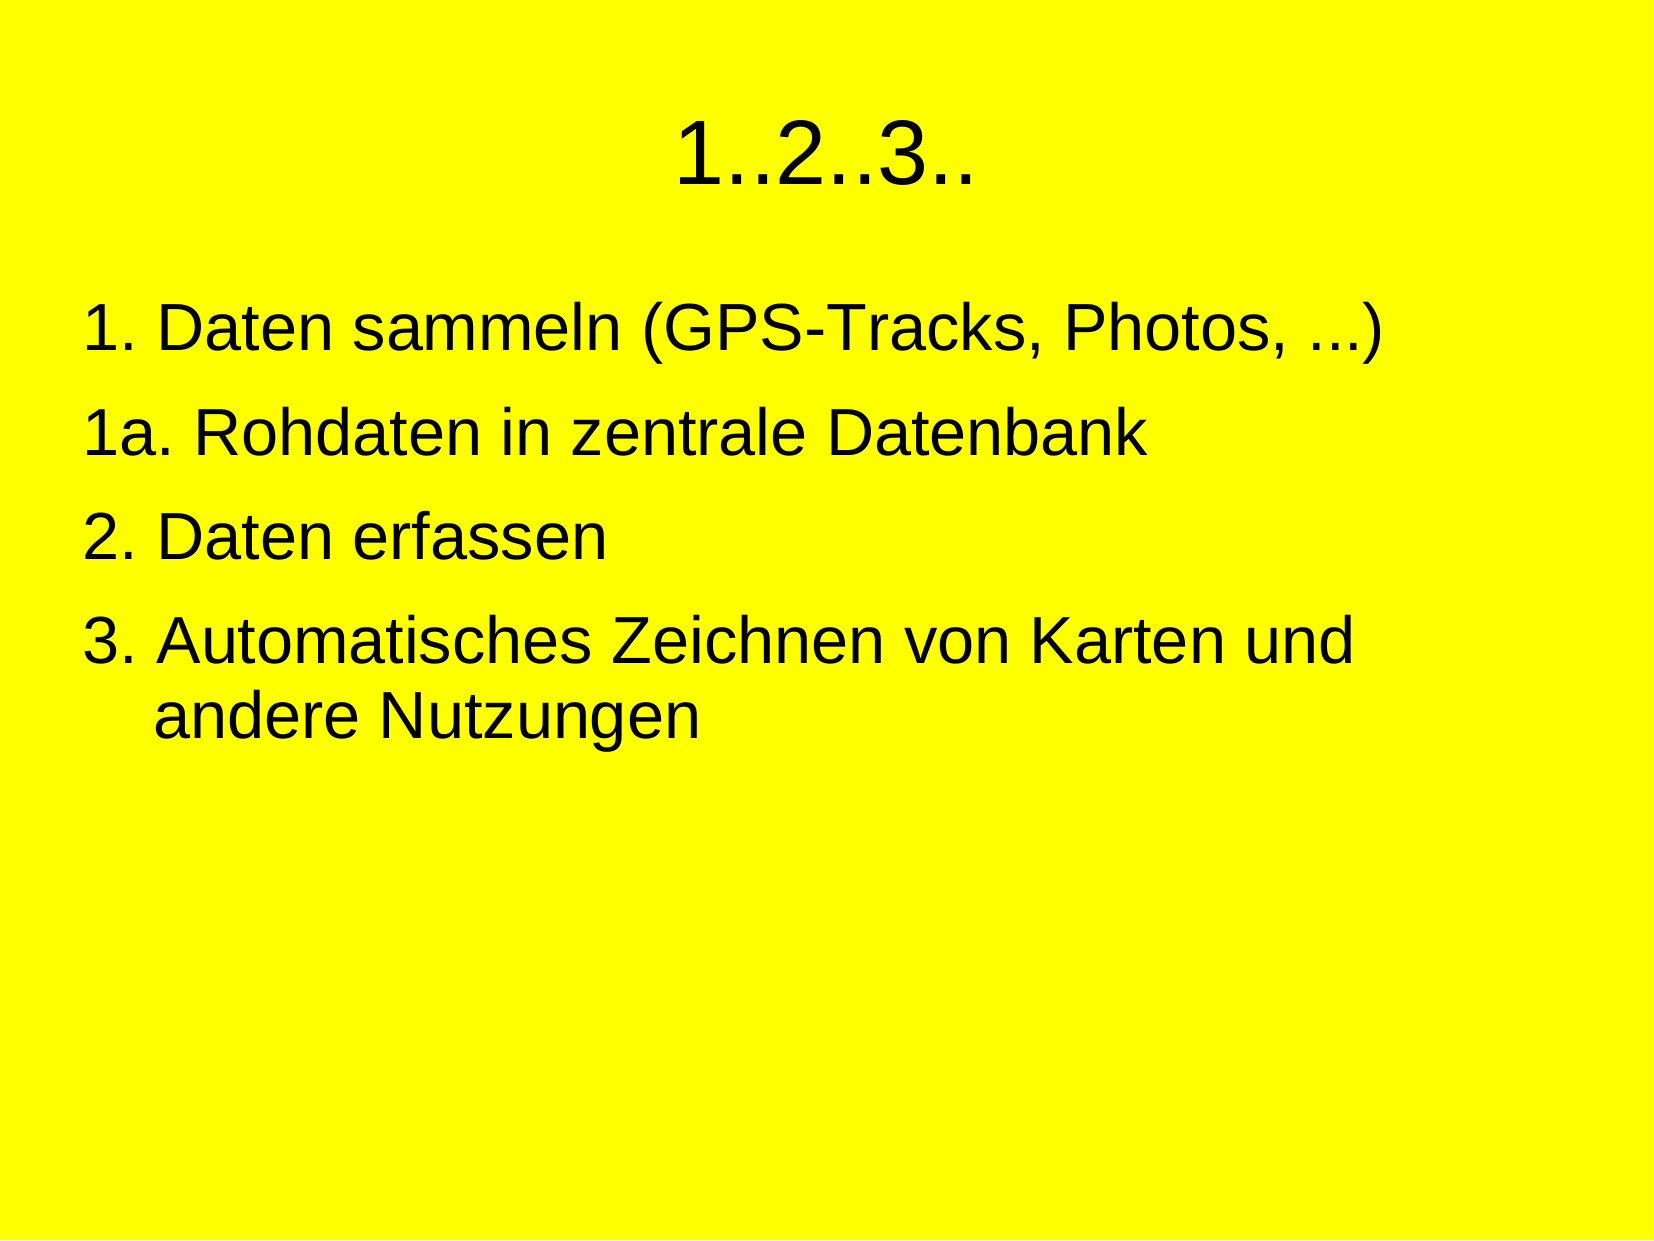

# 1..2..3..
1. Daten sammeln (GPS-Tracks, Photos, ...)
1a. Rohdaten in zentrale Datenbank
2. Daten erfassen
3. Automatisches Zeichnen von Karten und andere Nutzungen